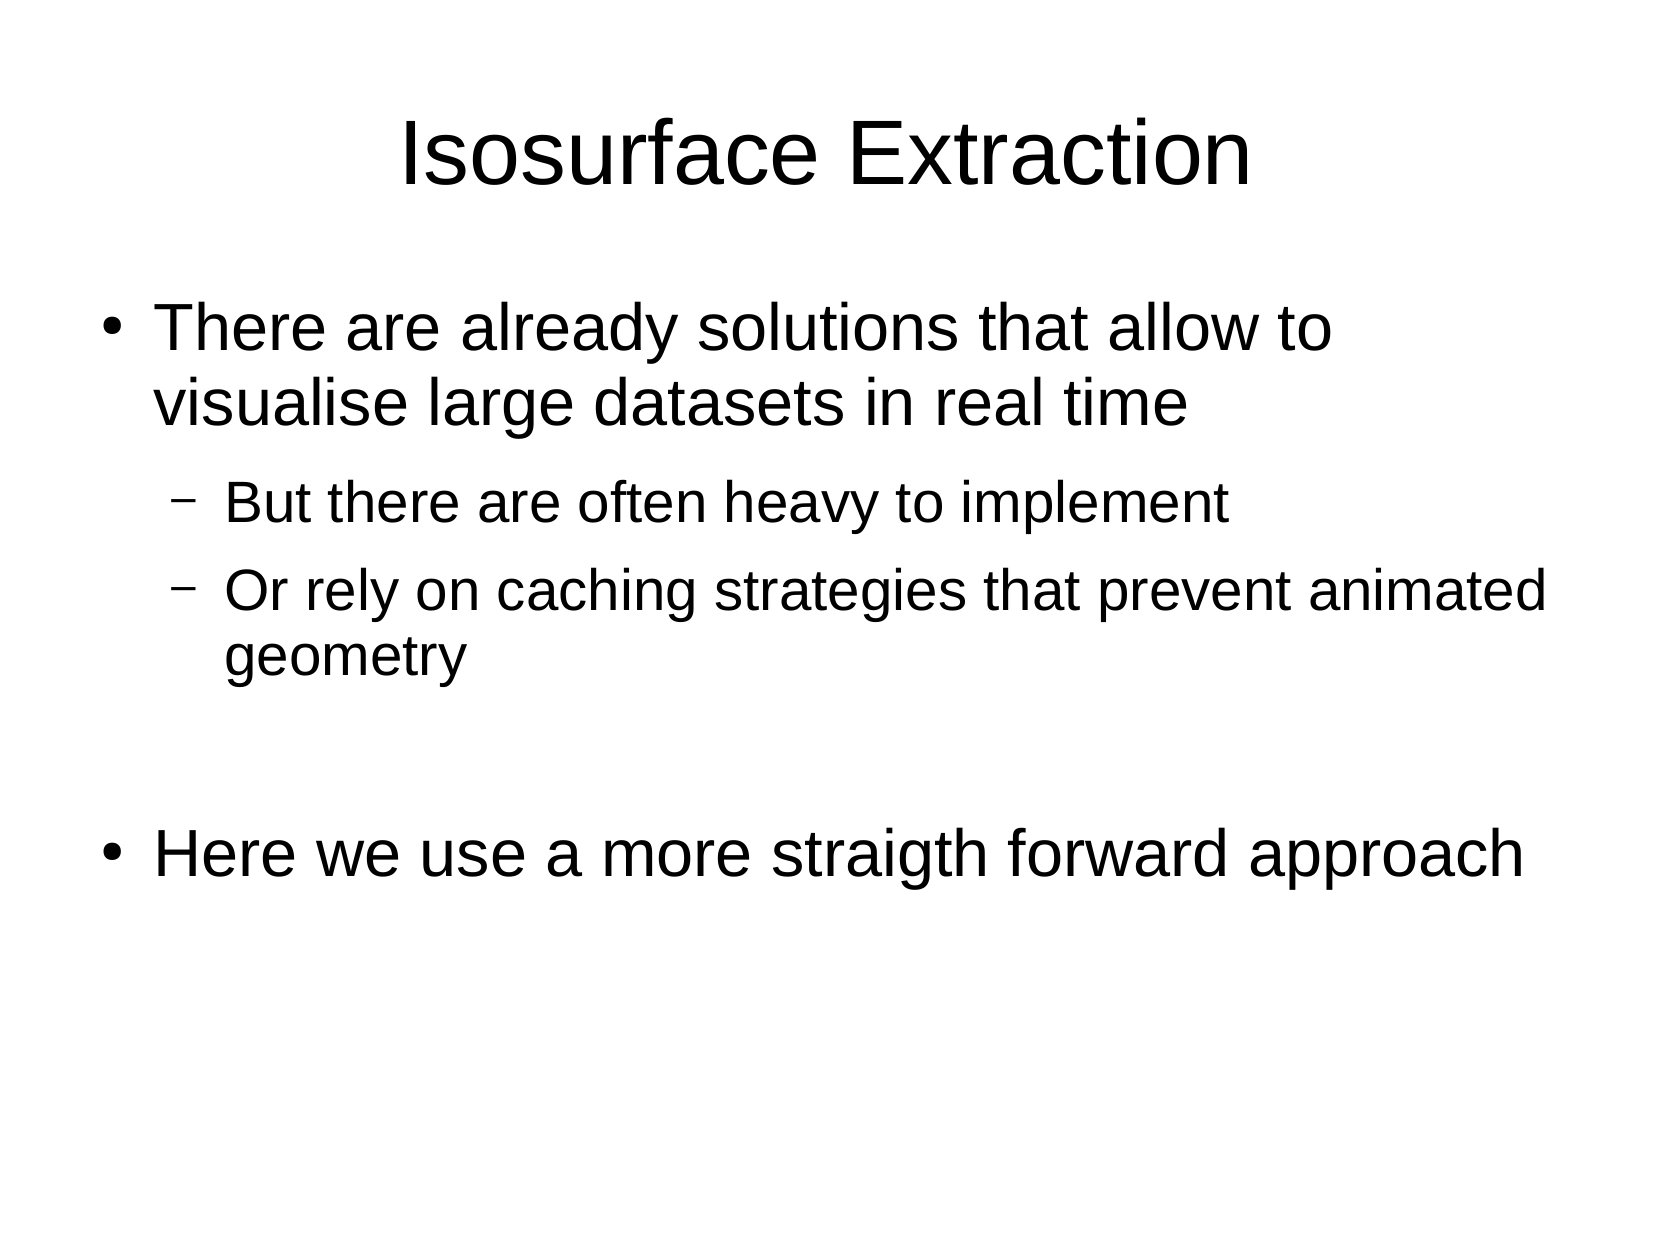

# Isosurface Extraction
There are already solutions that allow to visualise large datasets in real time
But there are often heavy to implement
Or rely on caching strategies that prevent animated geometry
Here we use a more straigth forward approach